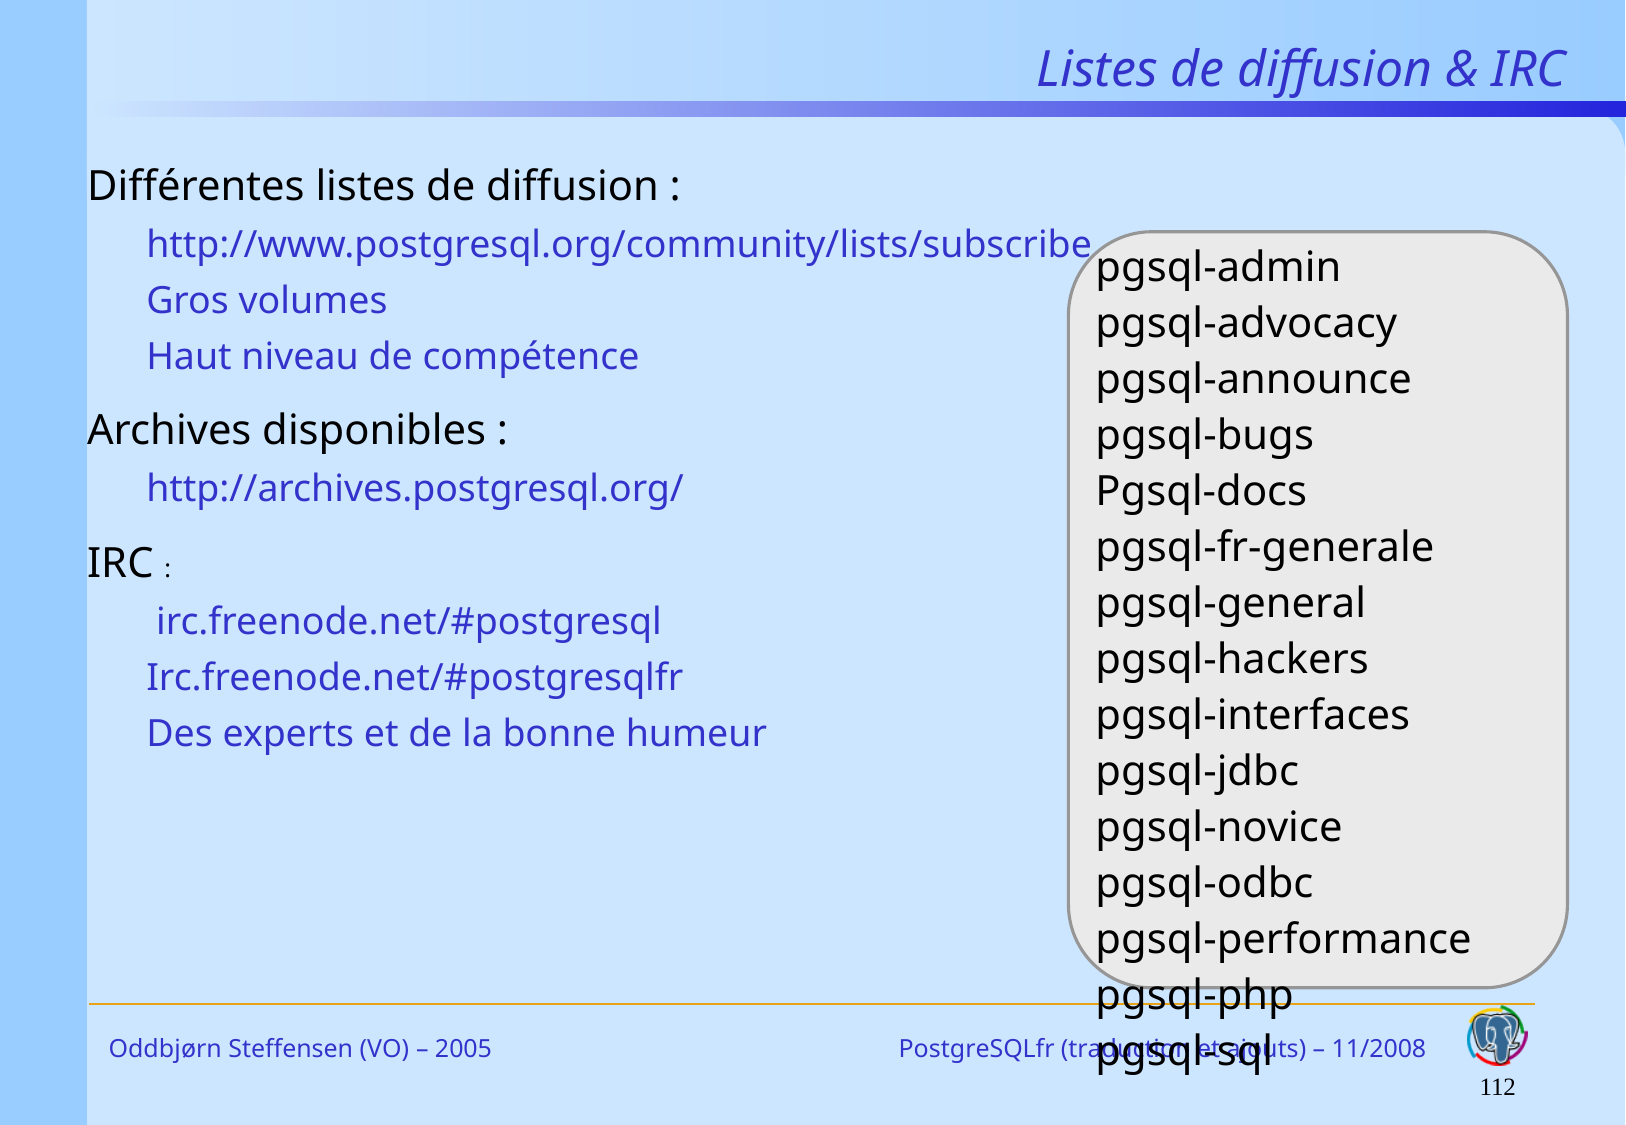

# Listes de diffusion & IRC
Différentes listes de diffusion :
http://www.postgresql.org/community/lists/subscribe
Gros volumes
Haut niveau de compétence
Archives disponibles :
http://archives.postgresql.org/
IRC :
 irc.freenode.net/#postgresql
Irc.freenode.net/#postgresqlfr
Des experts et de la bonne humeur
pgsql-admin
pgsql-advocacy
pgsql-announce
pgsql-bugs
Pgsql-docs
pgsql-fr-generale
pgsql-general
pgsql-hackers
pgsql-interfaces
pgsql-jdbc
pgsql-novice
pgsql-odbc
pgsql-performance
pgsql-php
pgsql-sql